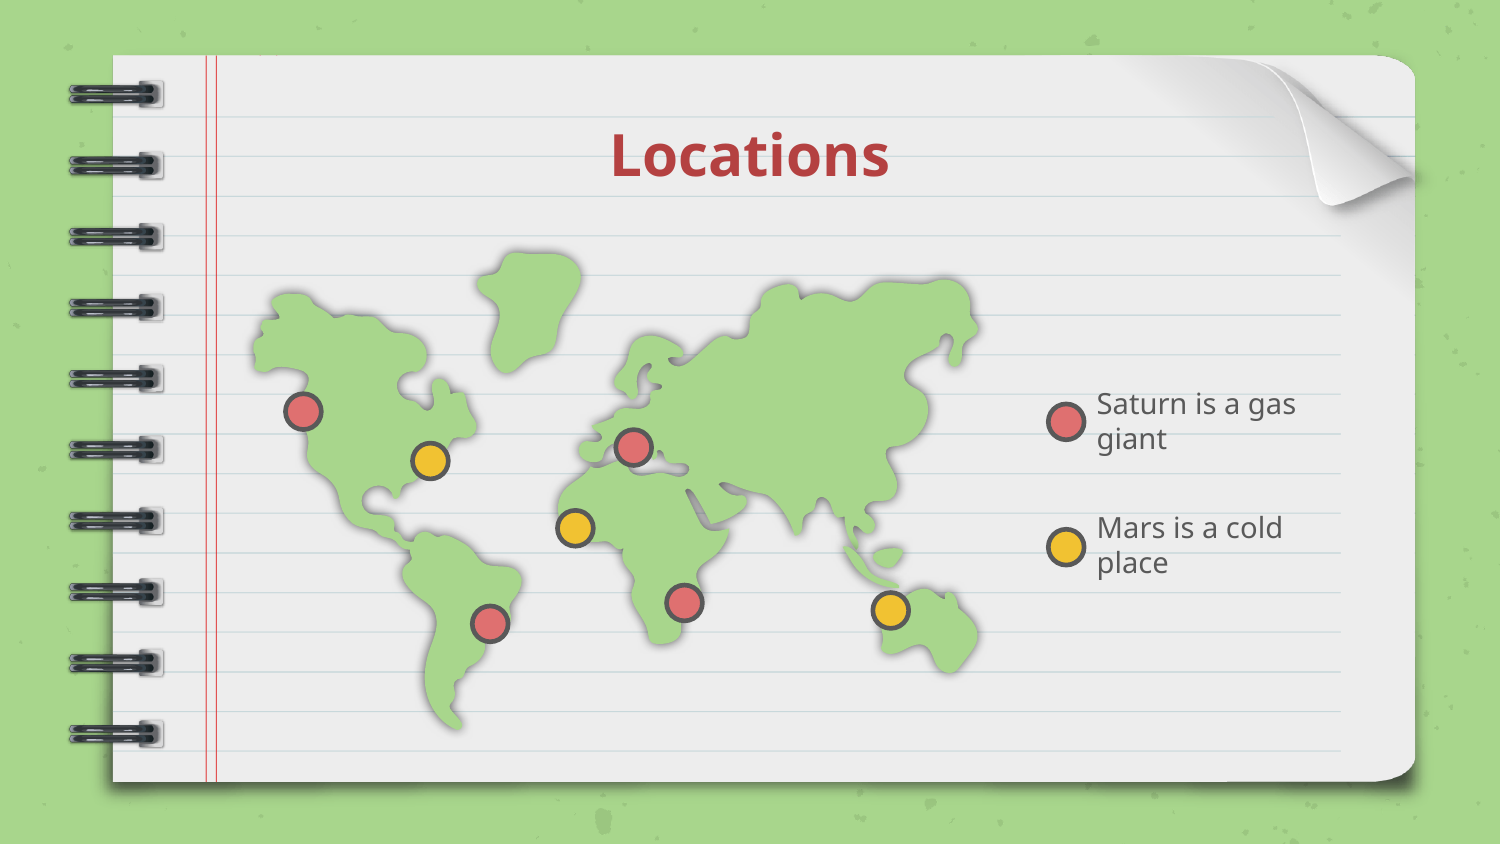

# Locations
Saturn is a gas giant
Mars is a cold place